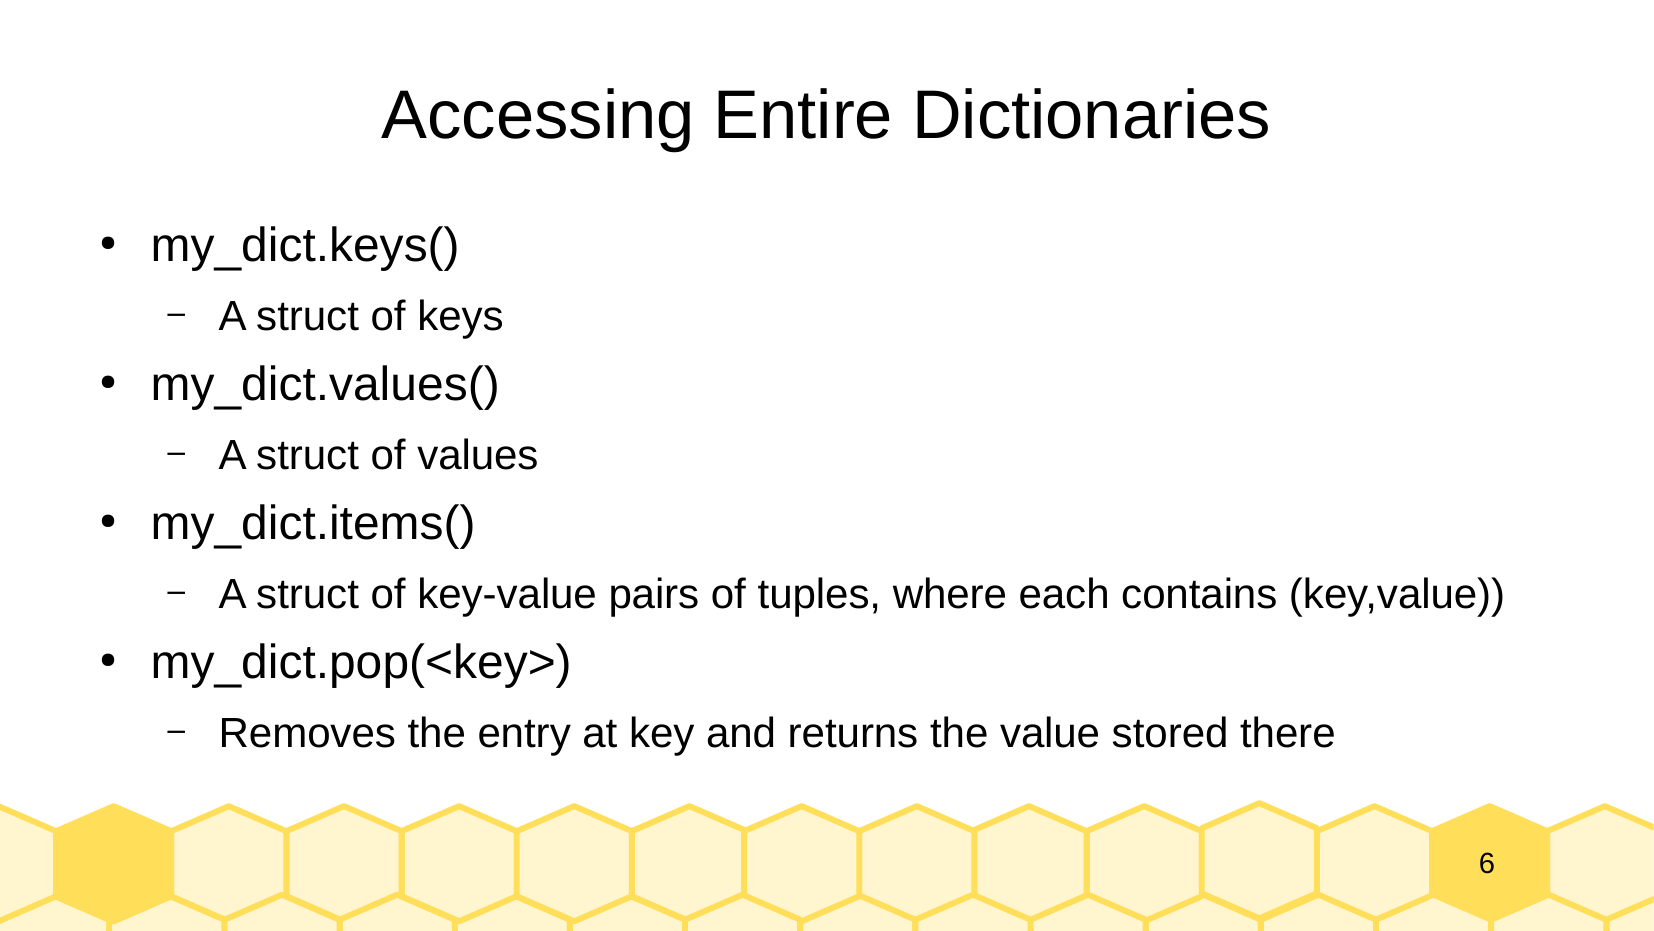

# Accessing Entire Dictionaries
my_dict.keys()
A struct of keys
my_dict.values()
A struct of values
my_dict.items()
A struct of key-value pairs of tuples, where each contains (key,value))
my_dict.pop(<key>)
Removes the entry at key and returns the value stored there